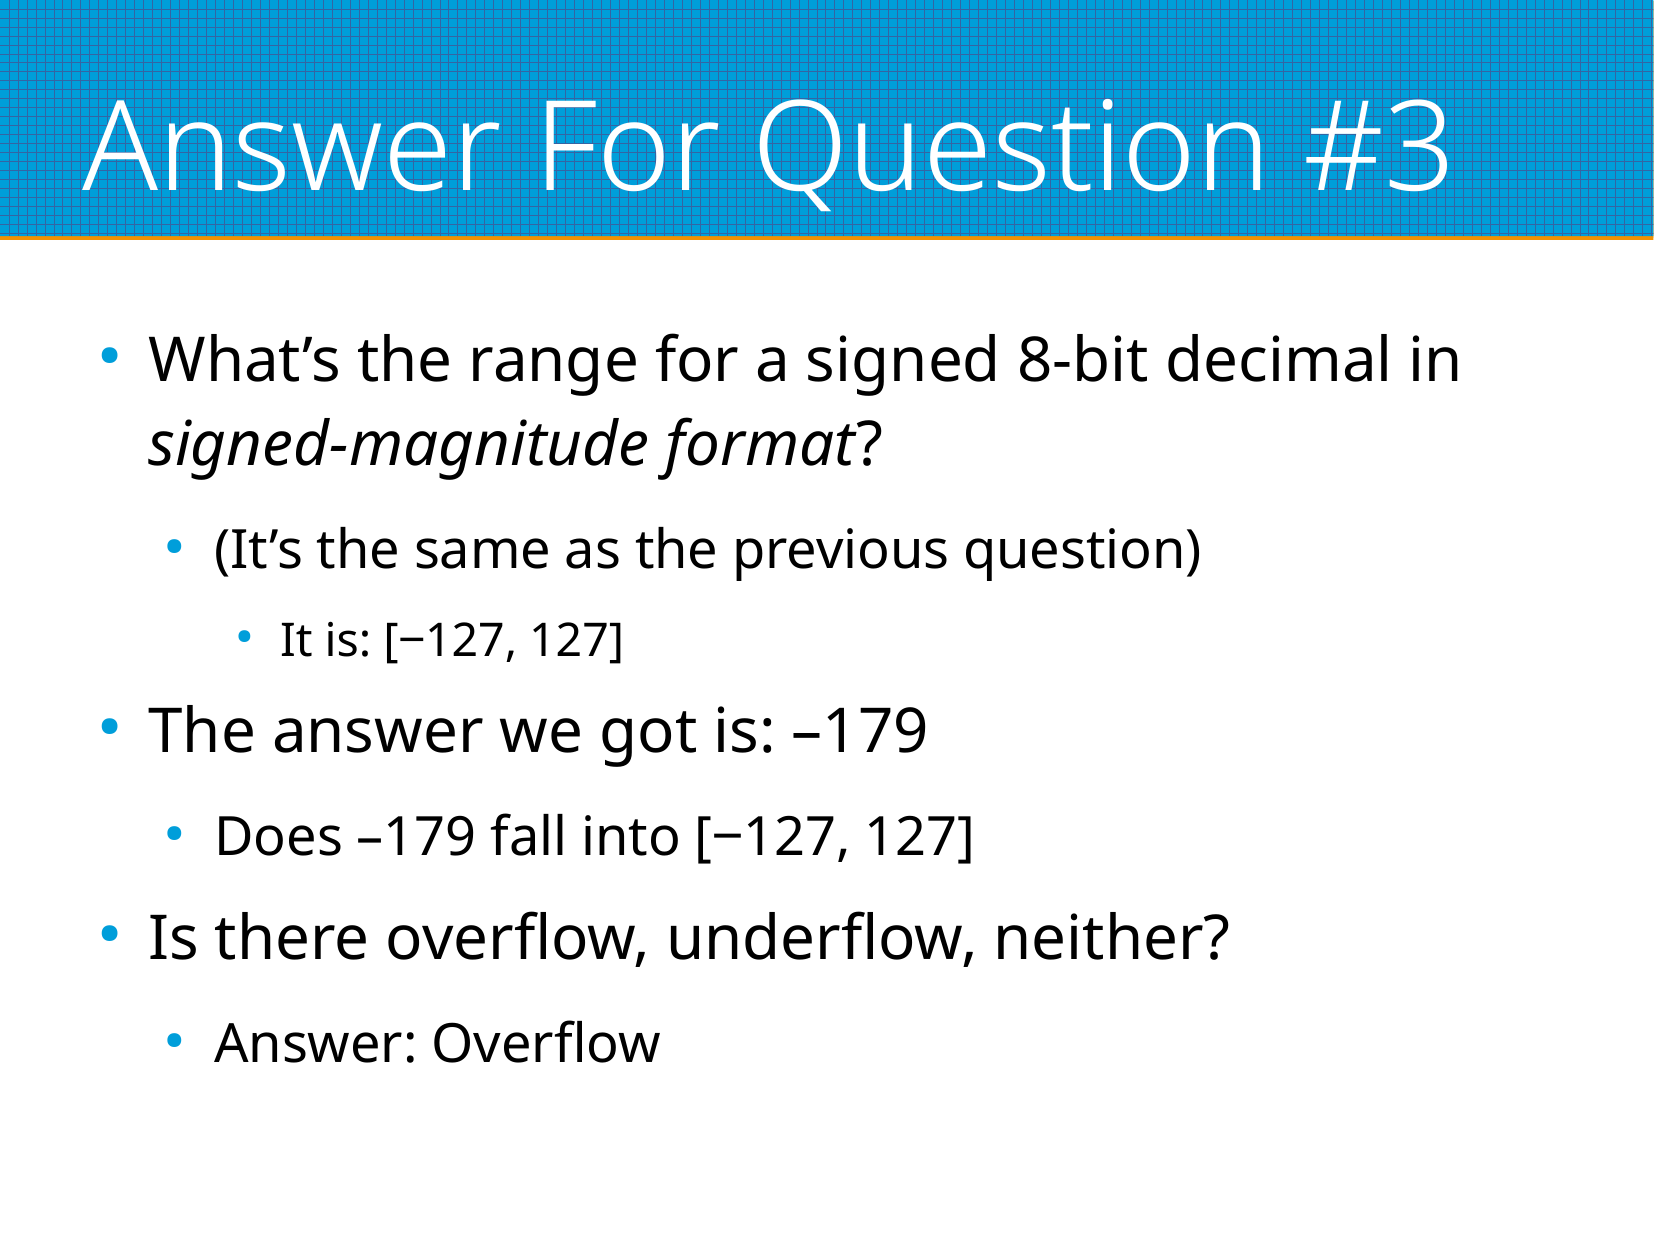

# Answer For Question #3
What’s the range for a signed 8-bit decimal in signed-magnitude format?
(It’s the same as the previous question)
It is: [‒127, 127]
The answer we got is: –179
Does –179 fall into [‒127, 127]
Is there overflow, underflow, neither?
Answer: Overflow